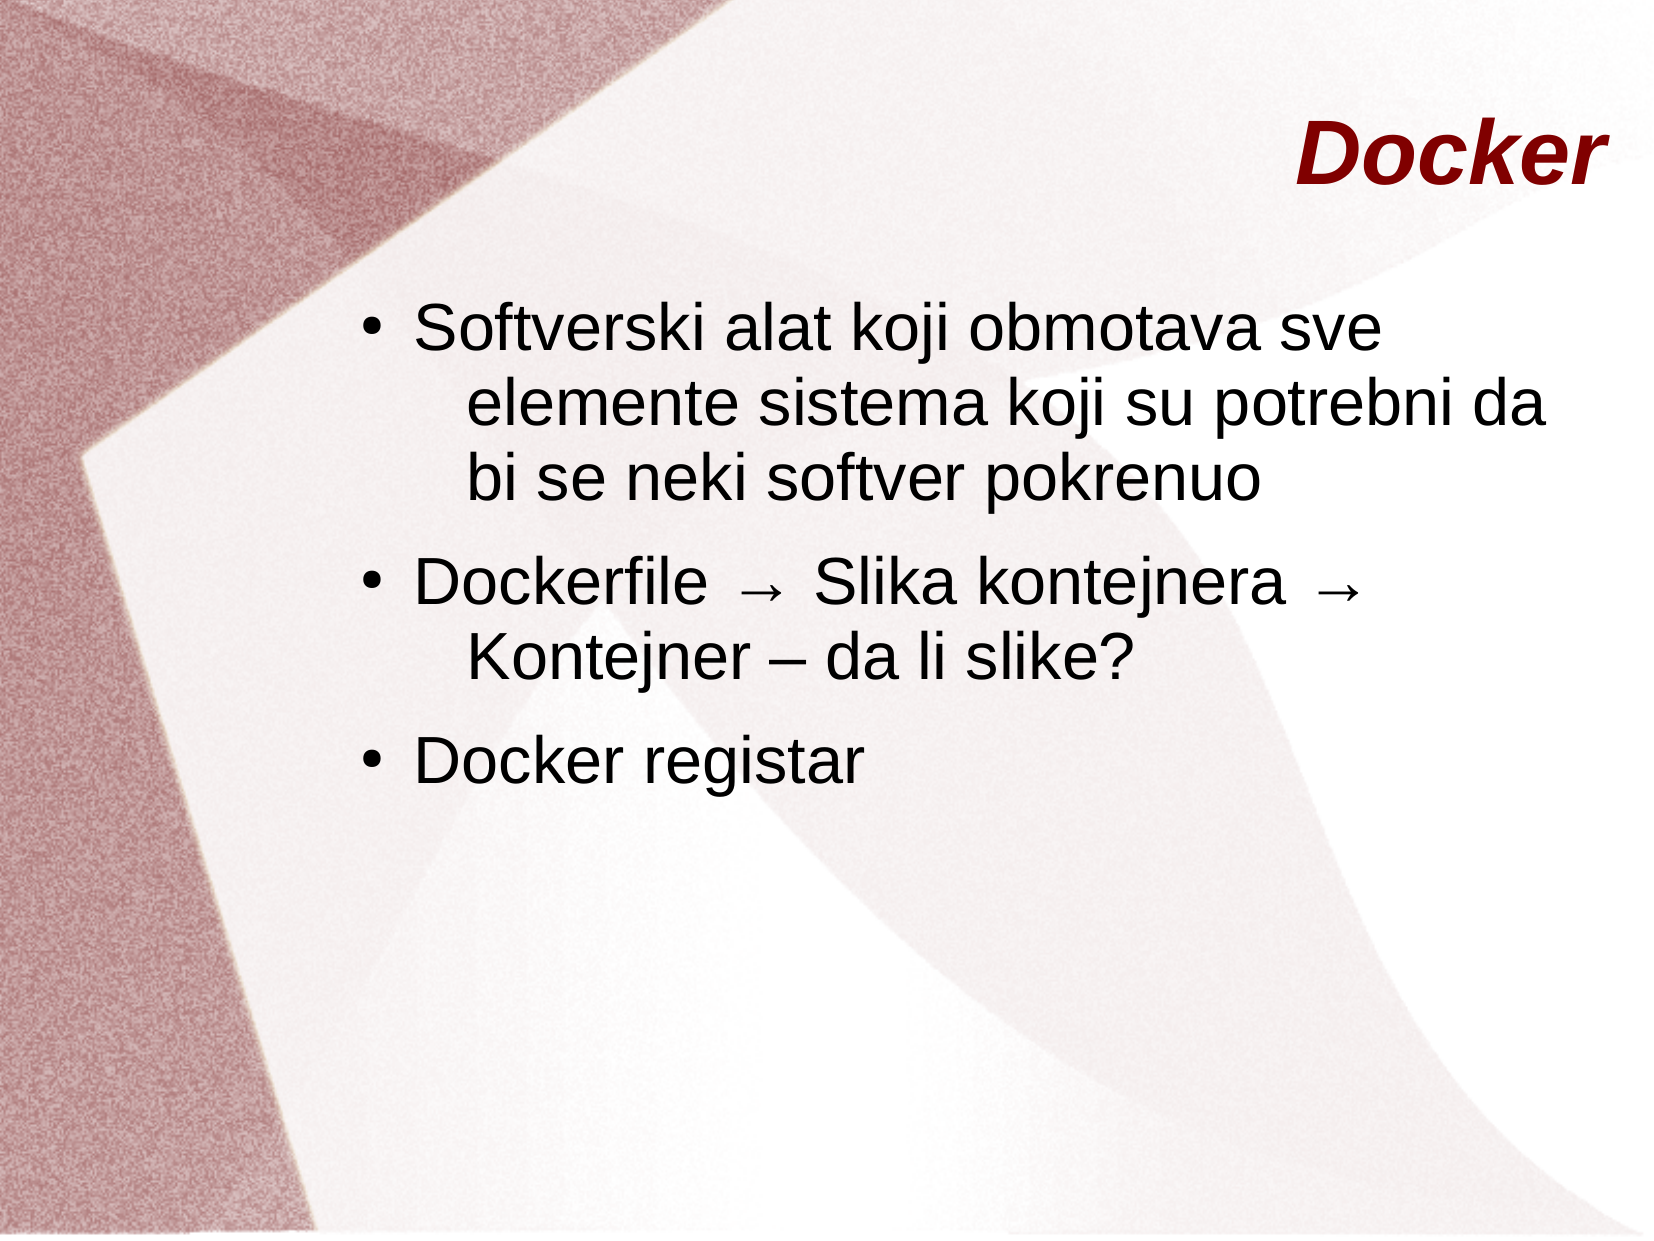

# Docker
Softverski alat koji obmotava sve elemente sistema koji su potrebni da bi se neki softver pokrenuo
Dockerfile → Slika kontejnera → Kontejner – da li slike?
Docker registar